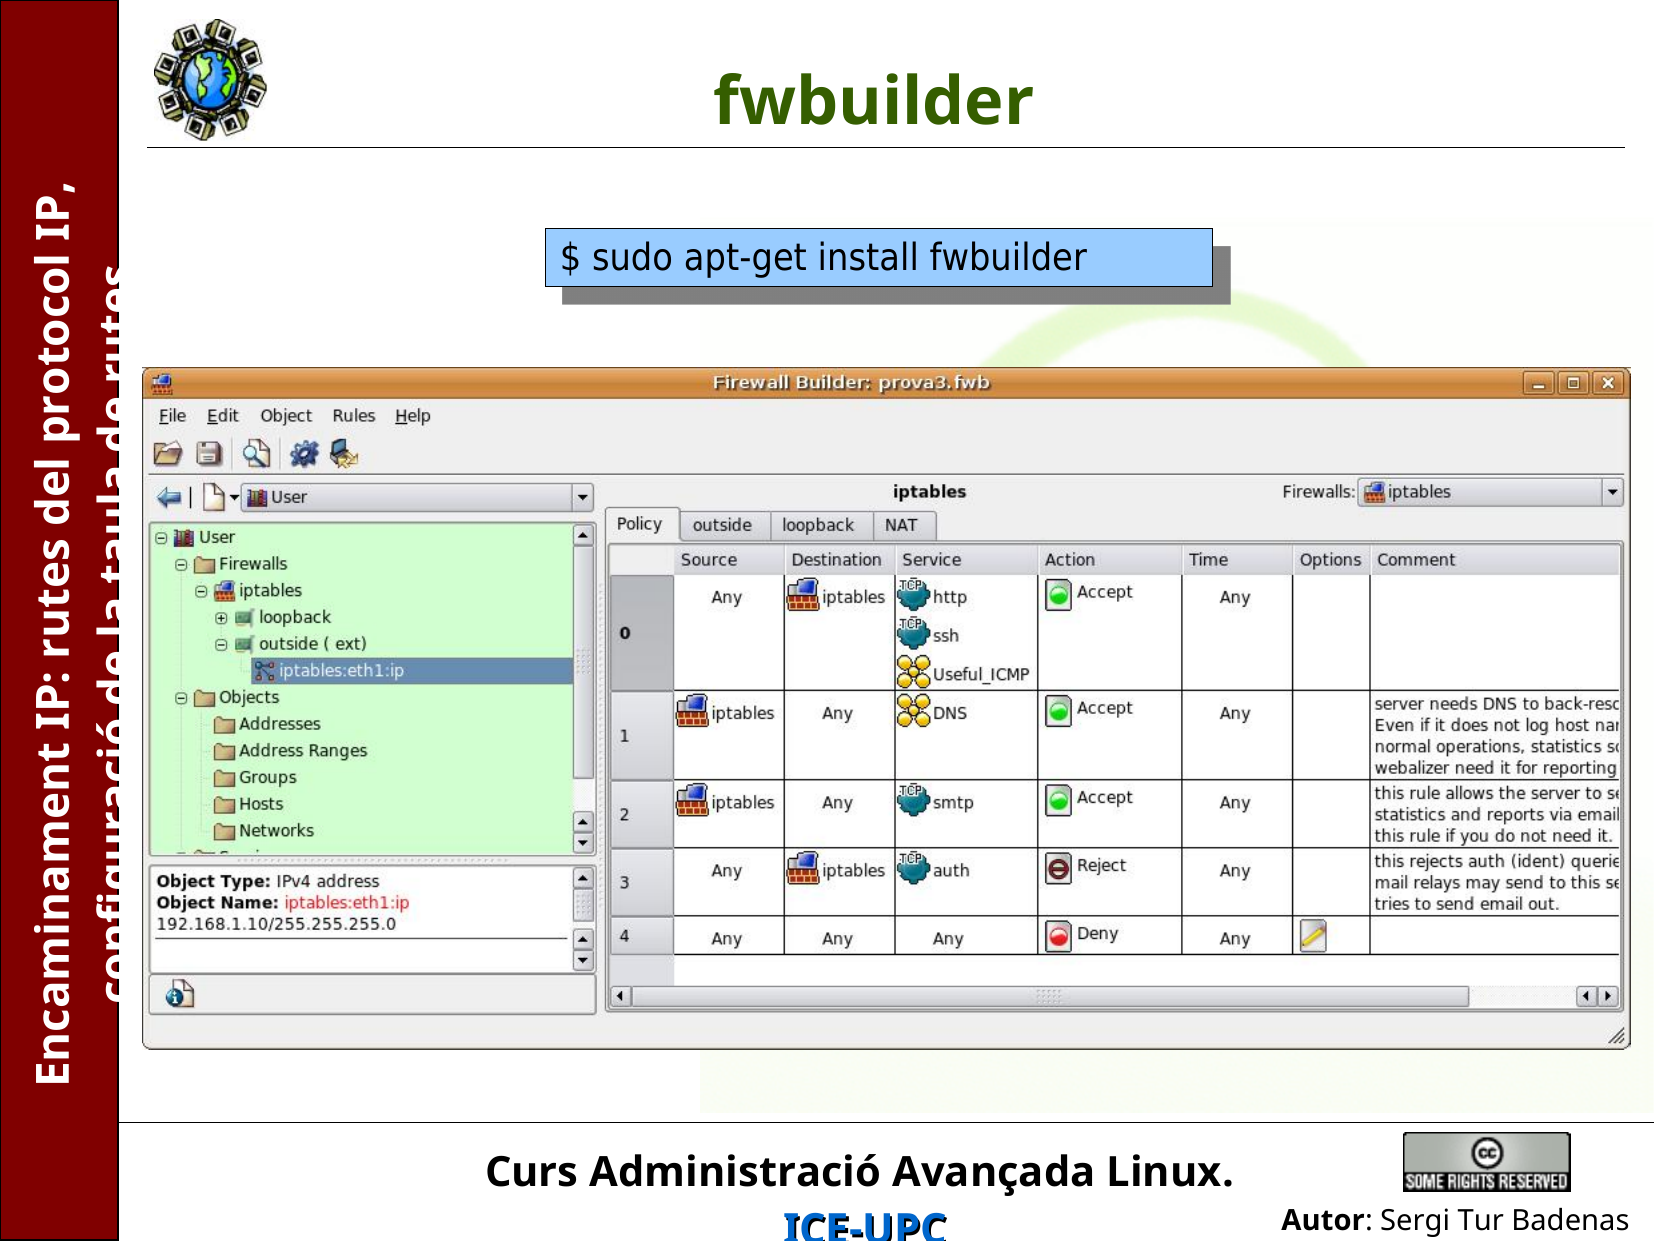

# fwbuilder
$ sudo apt-get install fwbuilder